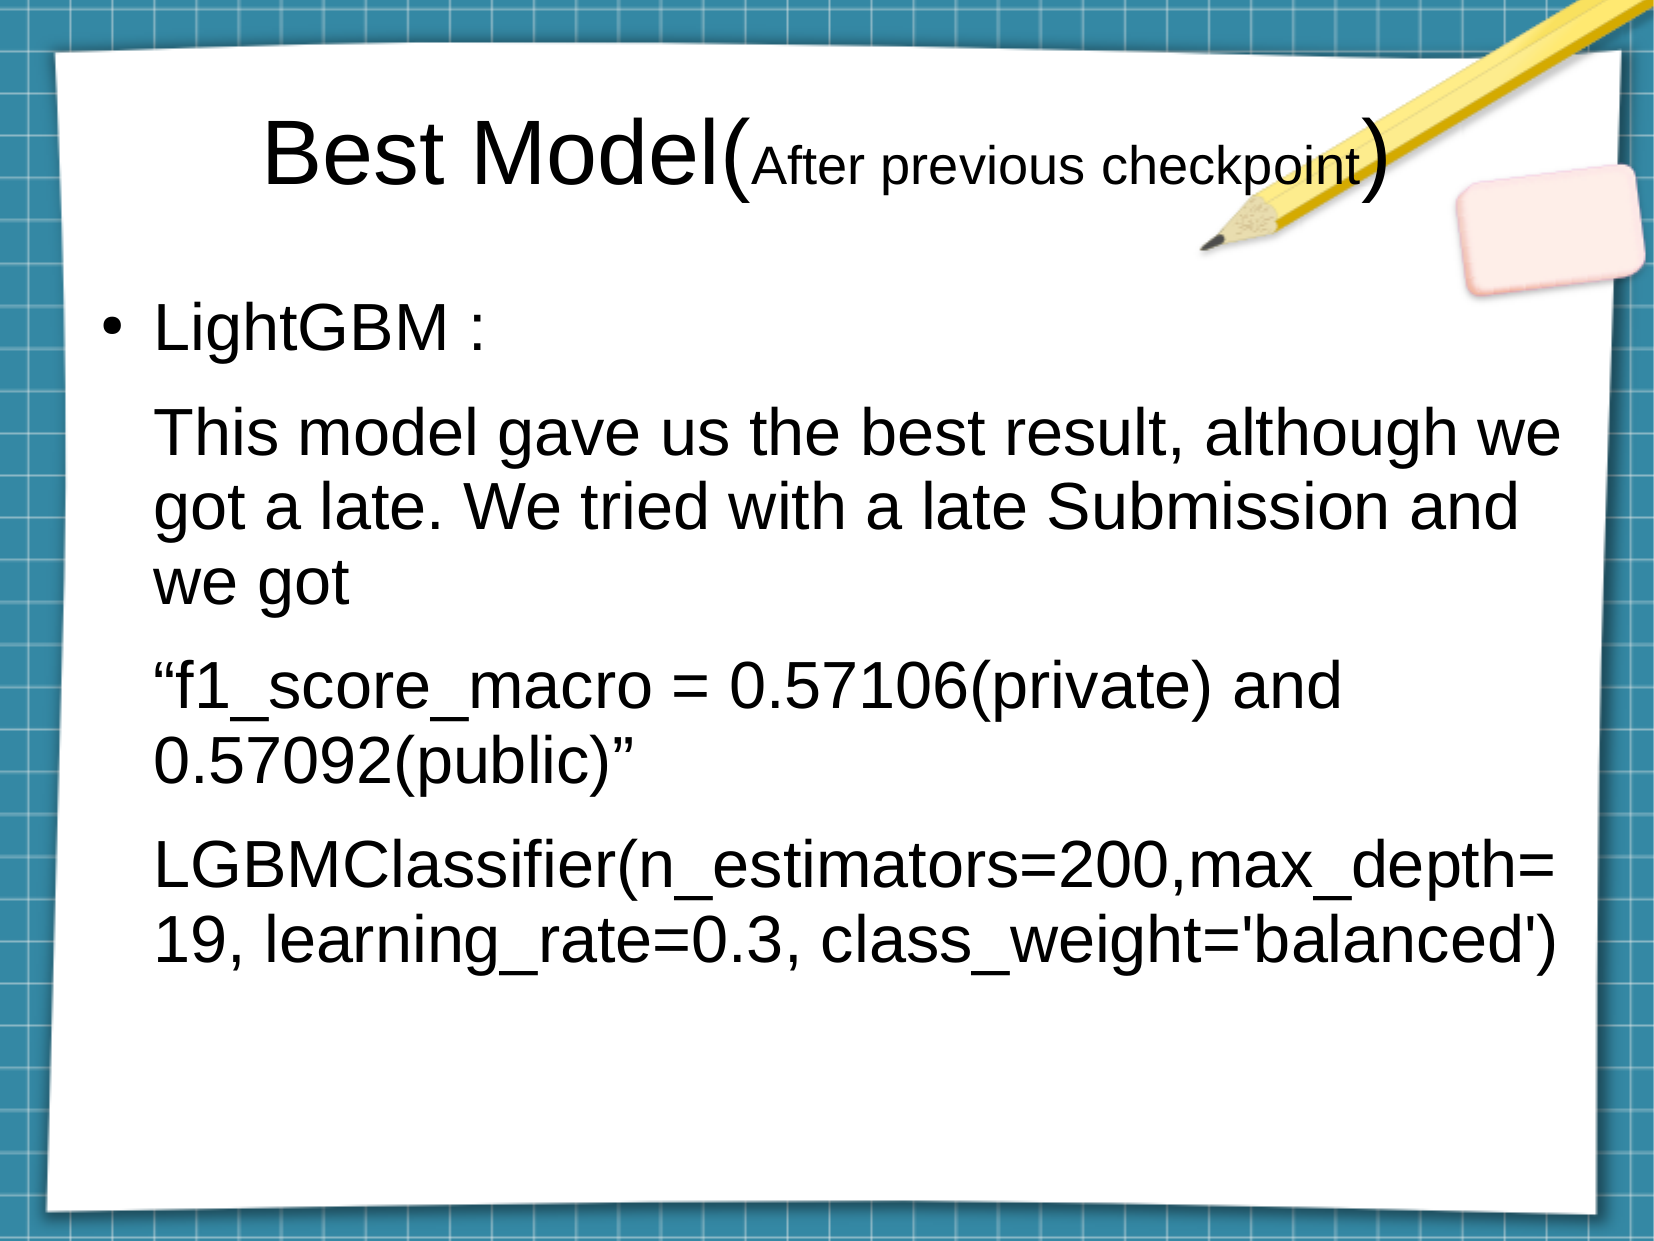

# Best Model(After previous checkpoint)
LightGBM :
This model gave us the best result, although we got a late. We tried with a late Submission and we got
“f1_score_macro = 0.57106(private) and 0.57092(public)”
LGBMClassifier(n_estimators=200,max_depth=19, learning_rate=0.3, class_weight='balanced')